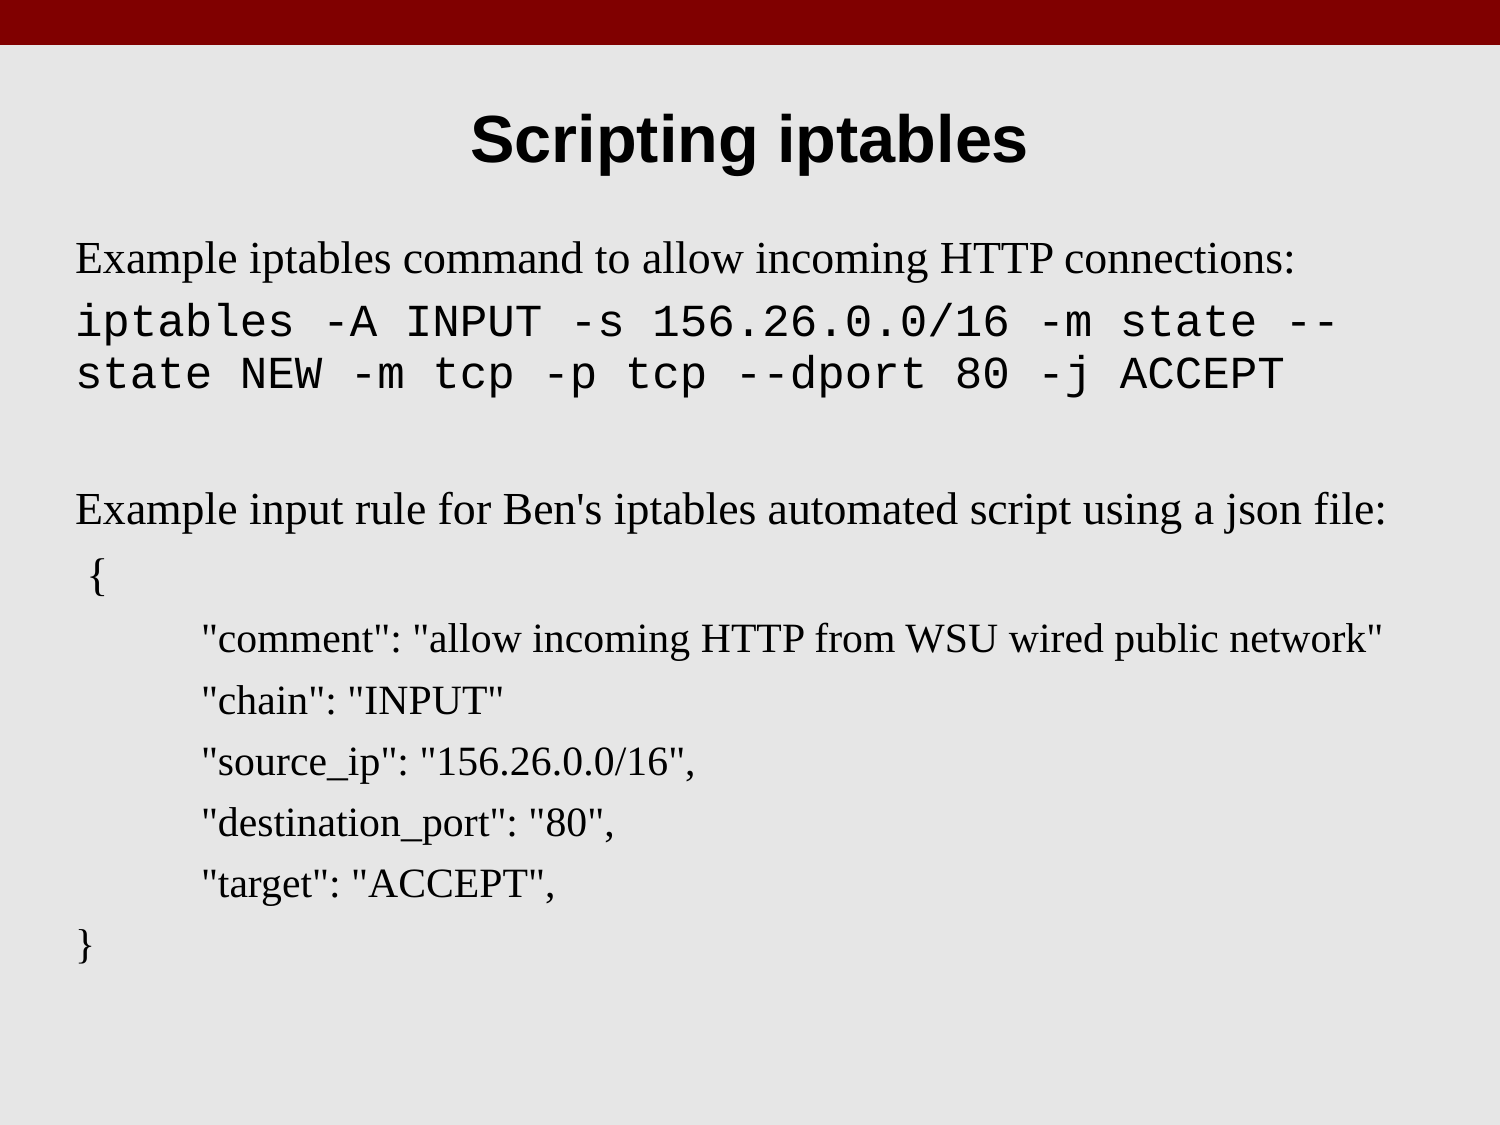

# Scripting iptables
Example iptables command to allow incoming HTTP connections:
iptables -A INPUT -s 156.26.0.0/16 -m state --state NEW -m tcp -p tcp --dport 80 -j ACCEPT
Example input rule for Ben's iptables automated script using a json file:
 {
 "comment": "allow incoming HTTP from WSU wired public network"
 "chain": "INPUT"
 "source_ip": "156.26.0.0/16",
 "destination_port": "80",
 "target": "ACCEPT",
}